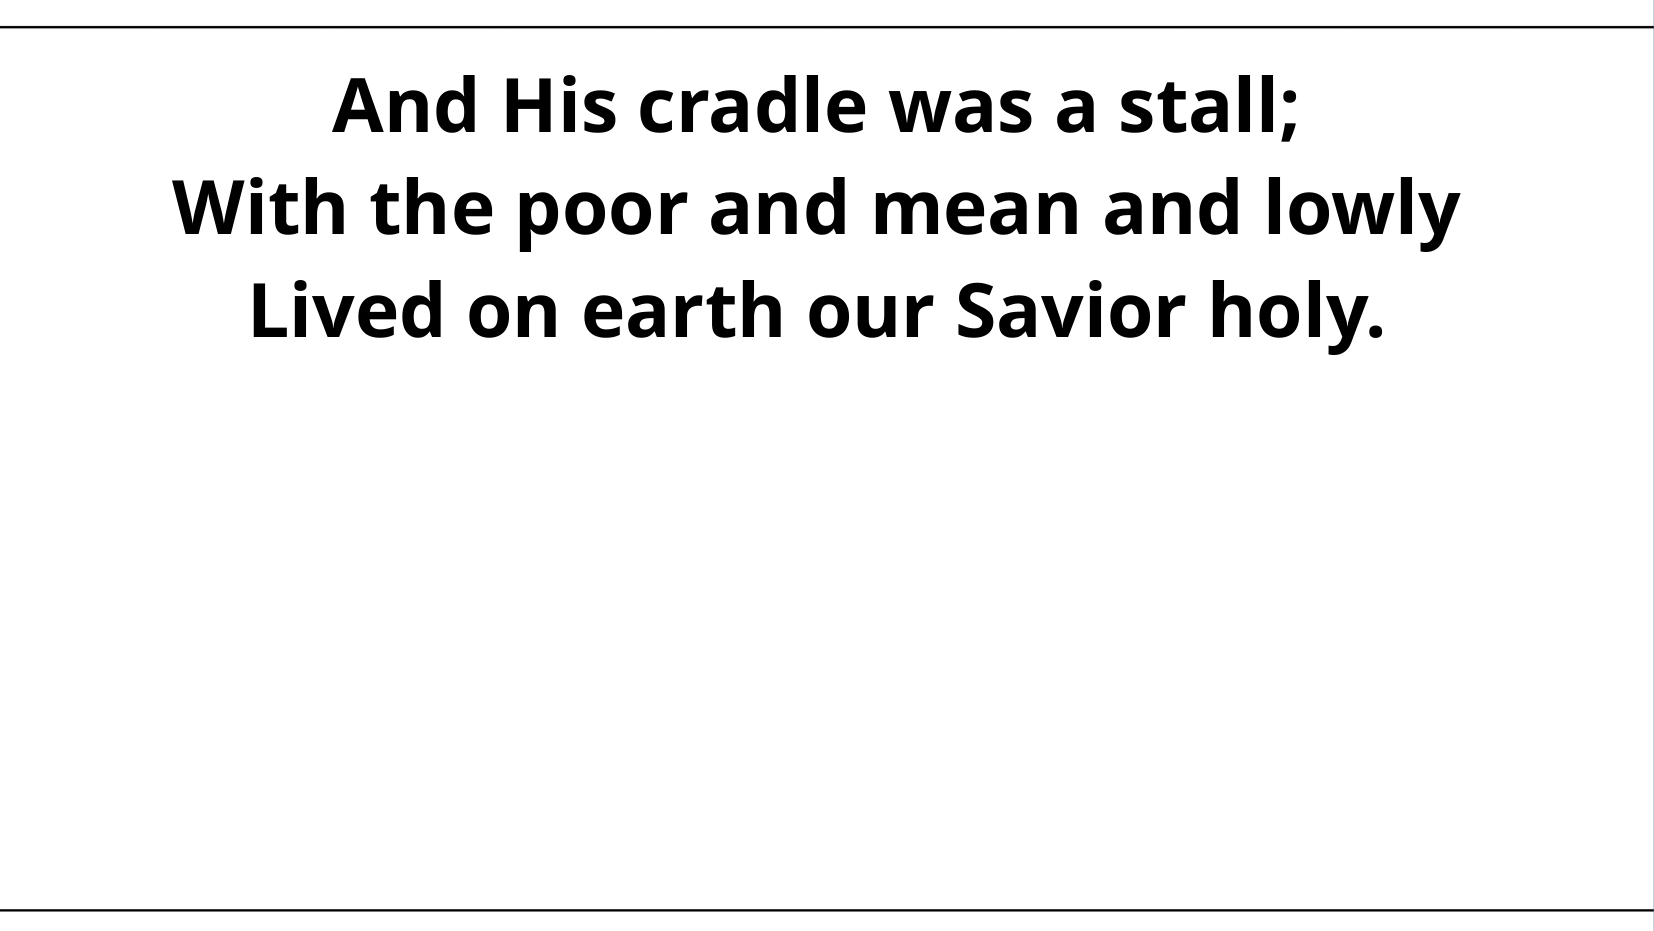

And His cradle was a stall;
With the poor and mean and lowly
Lived on earth our Savior holy.